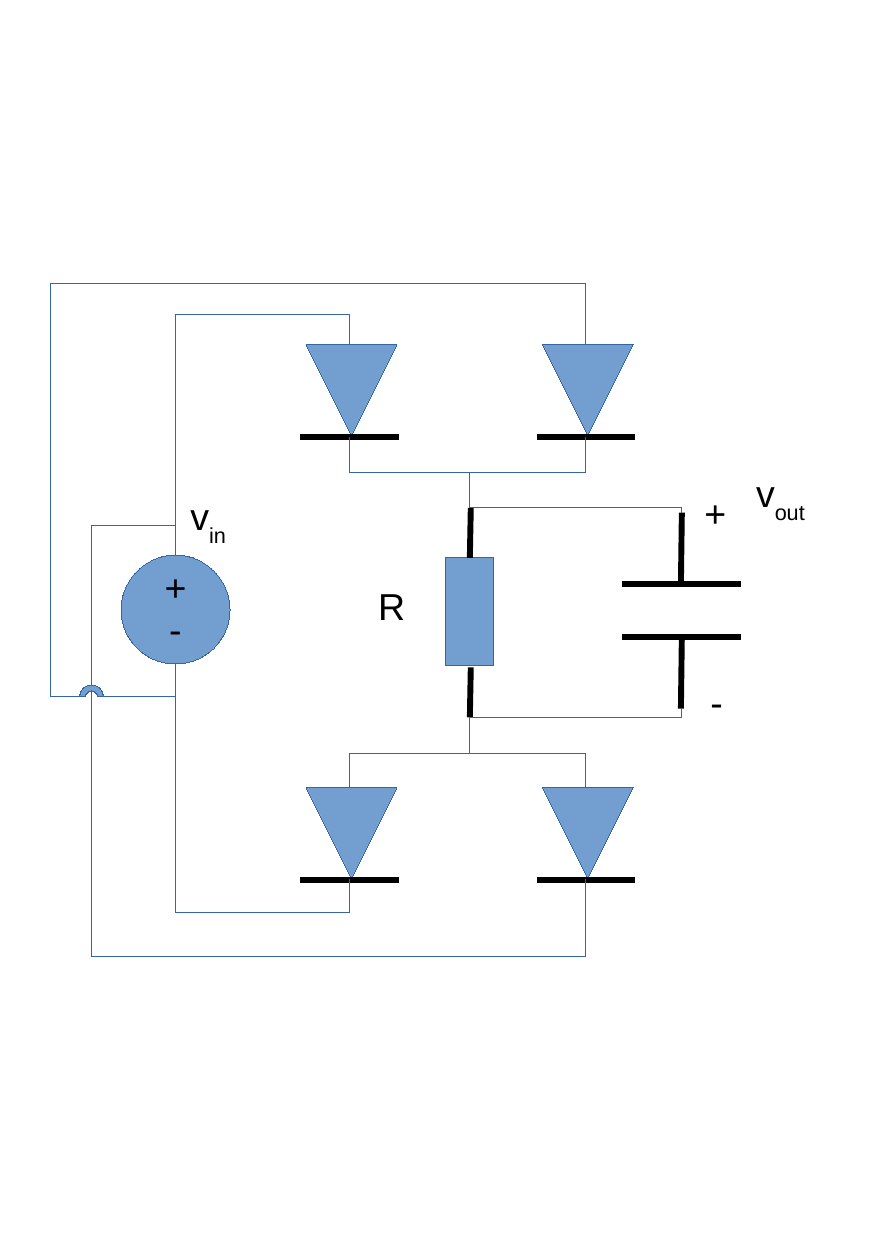

vout
+
vin
+
-
R
-